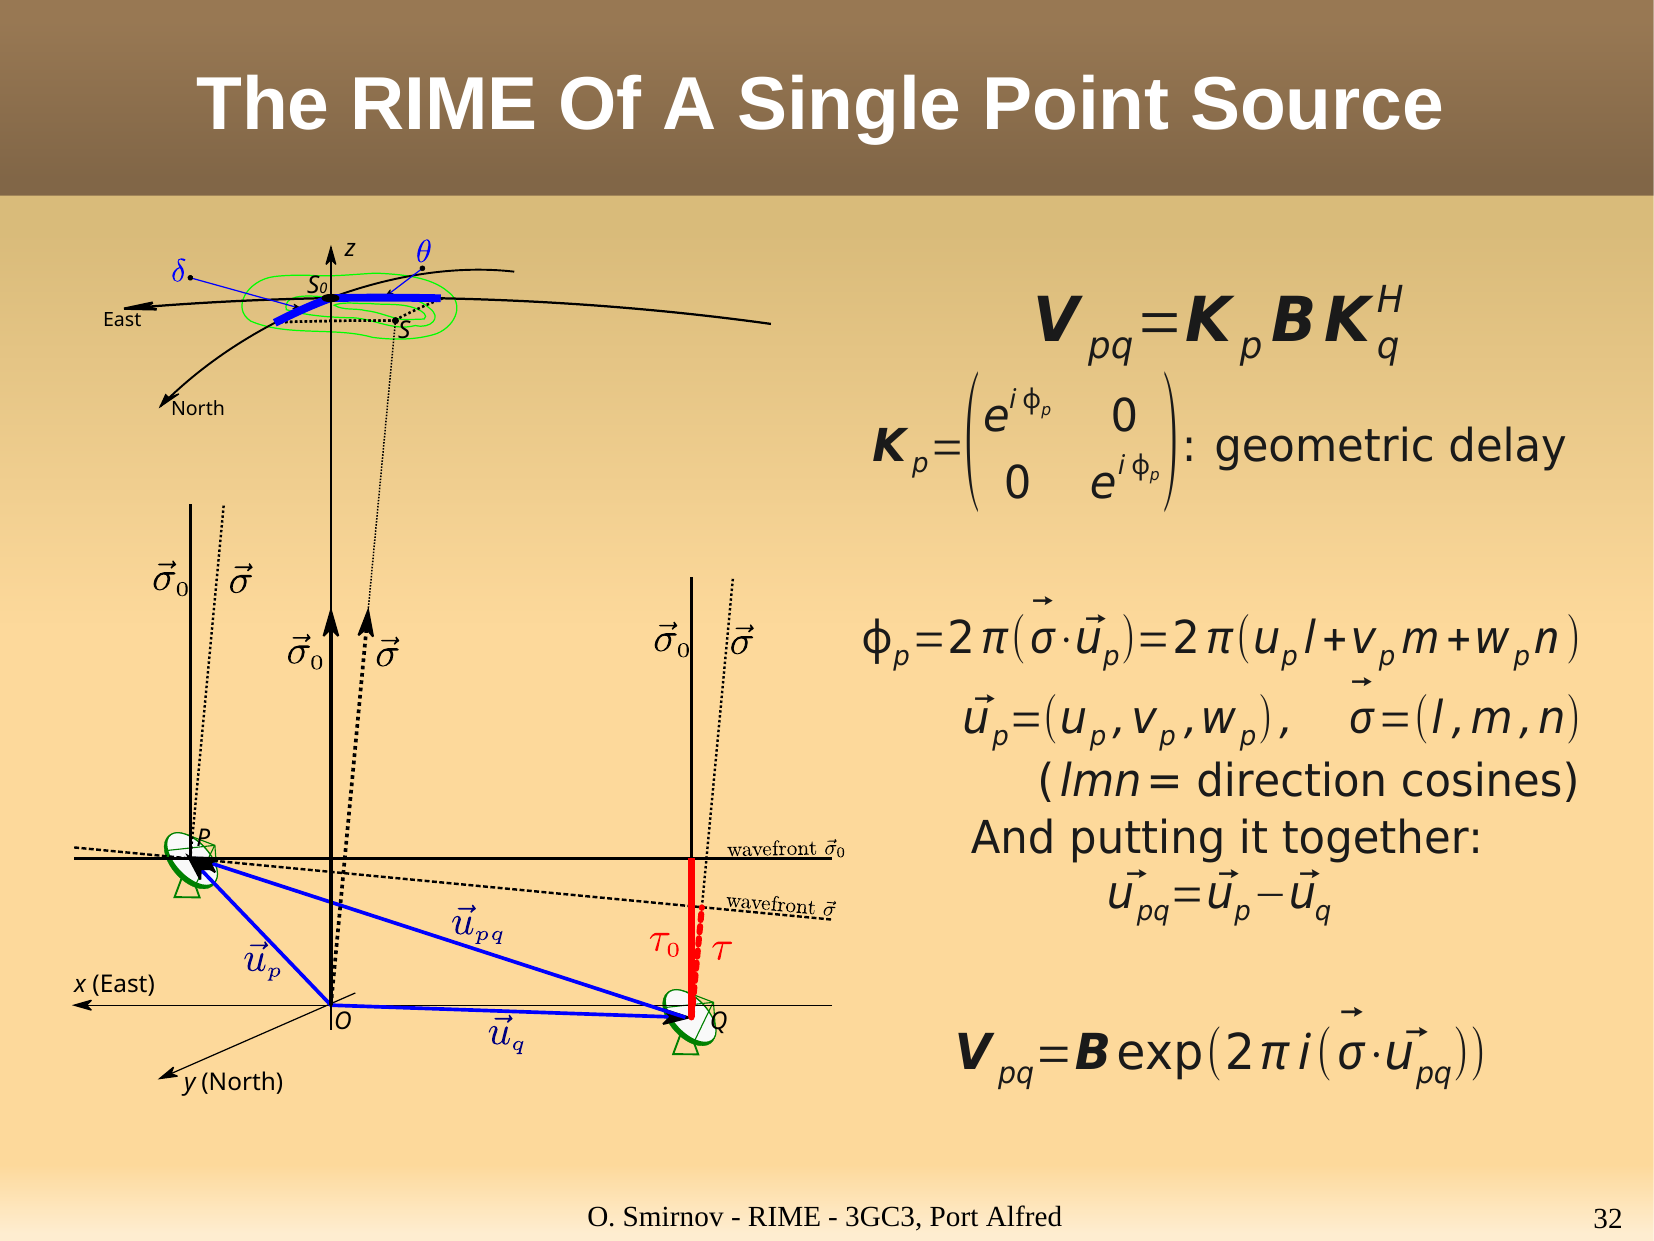

# The RIME Of A Single Point Source
O. Smirnov - RIME - 3GC3, Port Alfred
32